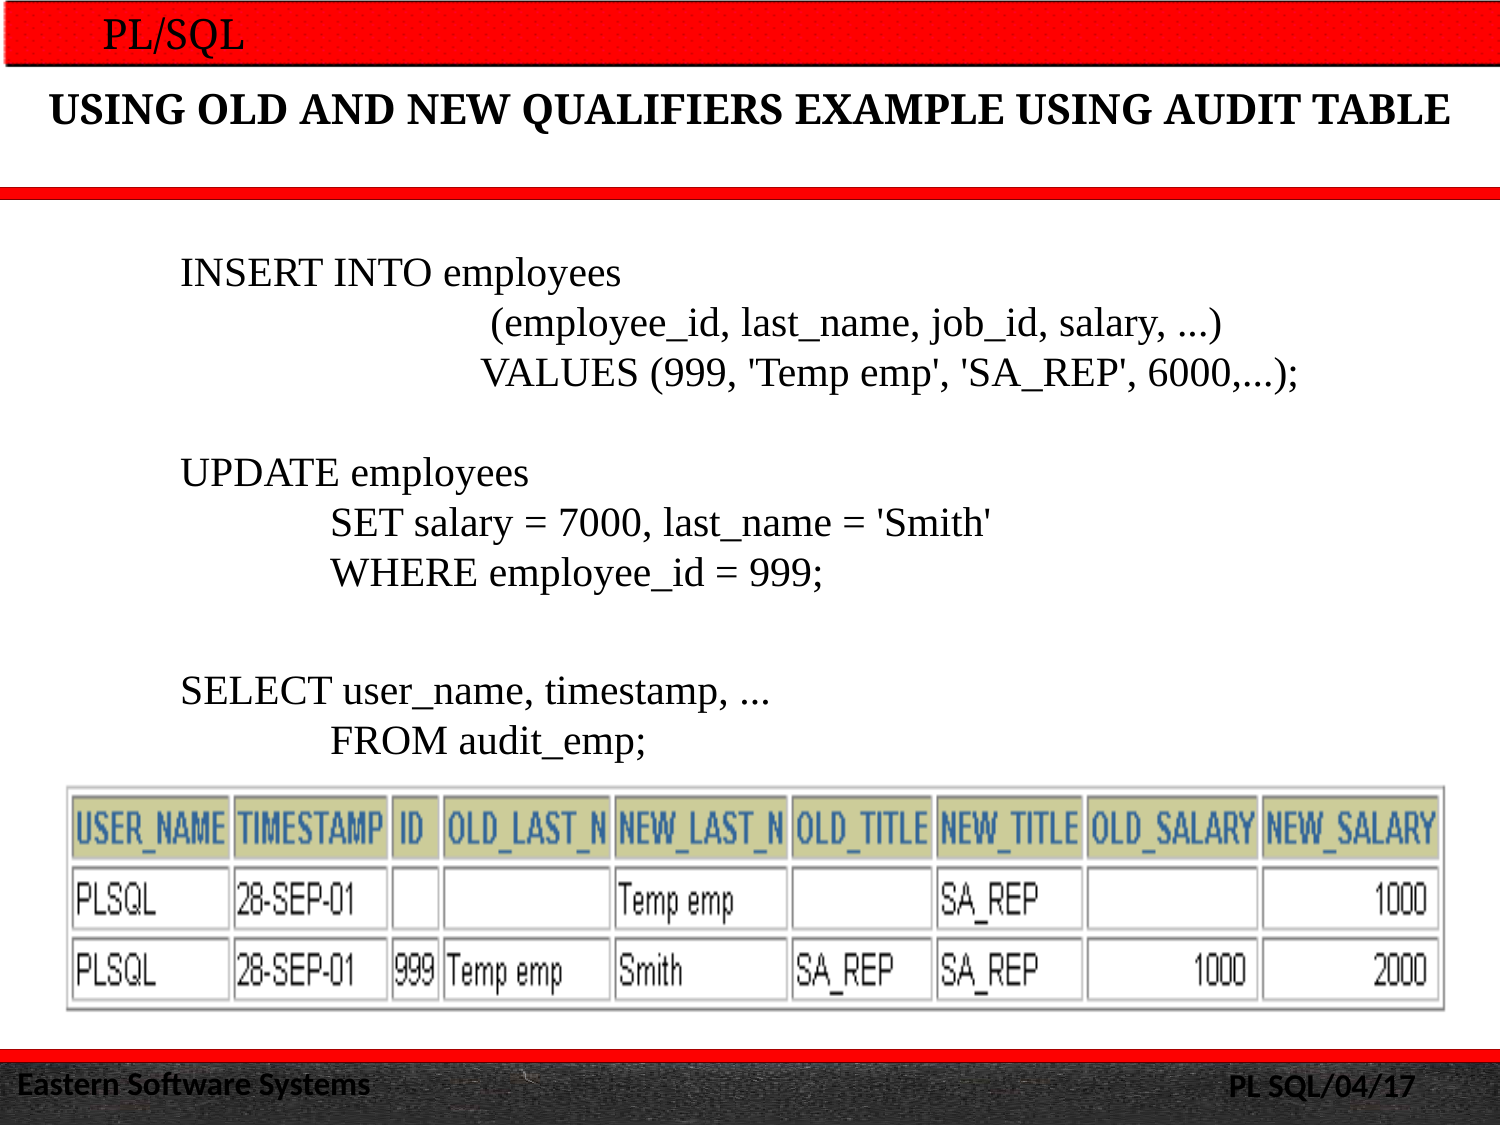

PL/SQL
USING OLD AND NEW QUALIFIERS EXAMPLE USING AUDIT TABLE
INSERT INTO employees
		 (employee_id, last_name, job_id, salary, ...)
		VALUES (999, 'Temp emp', 'SA_REP', 6000,...);
UPDATE employees
 	SET salary = 7000, last_name = 'Smith'
 	WHERE employee_id = 999;
SELECT user_name, timestamp, ...
	FROM audit_emp;
Eastern Software Systems
				 PL SQL/04/17